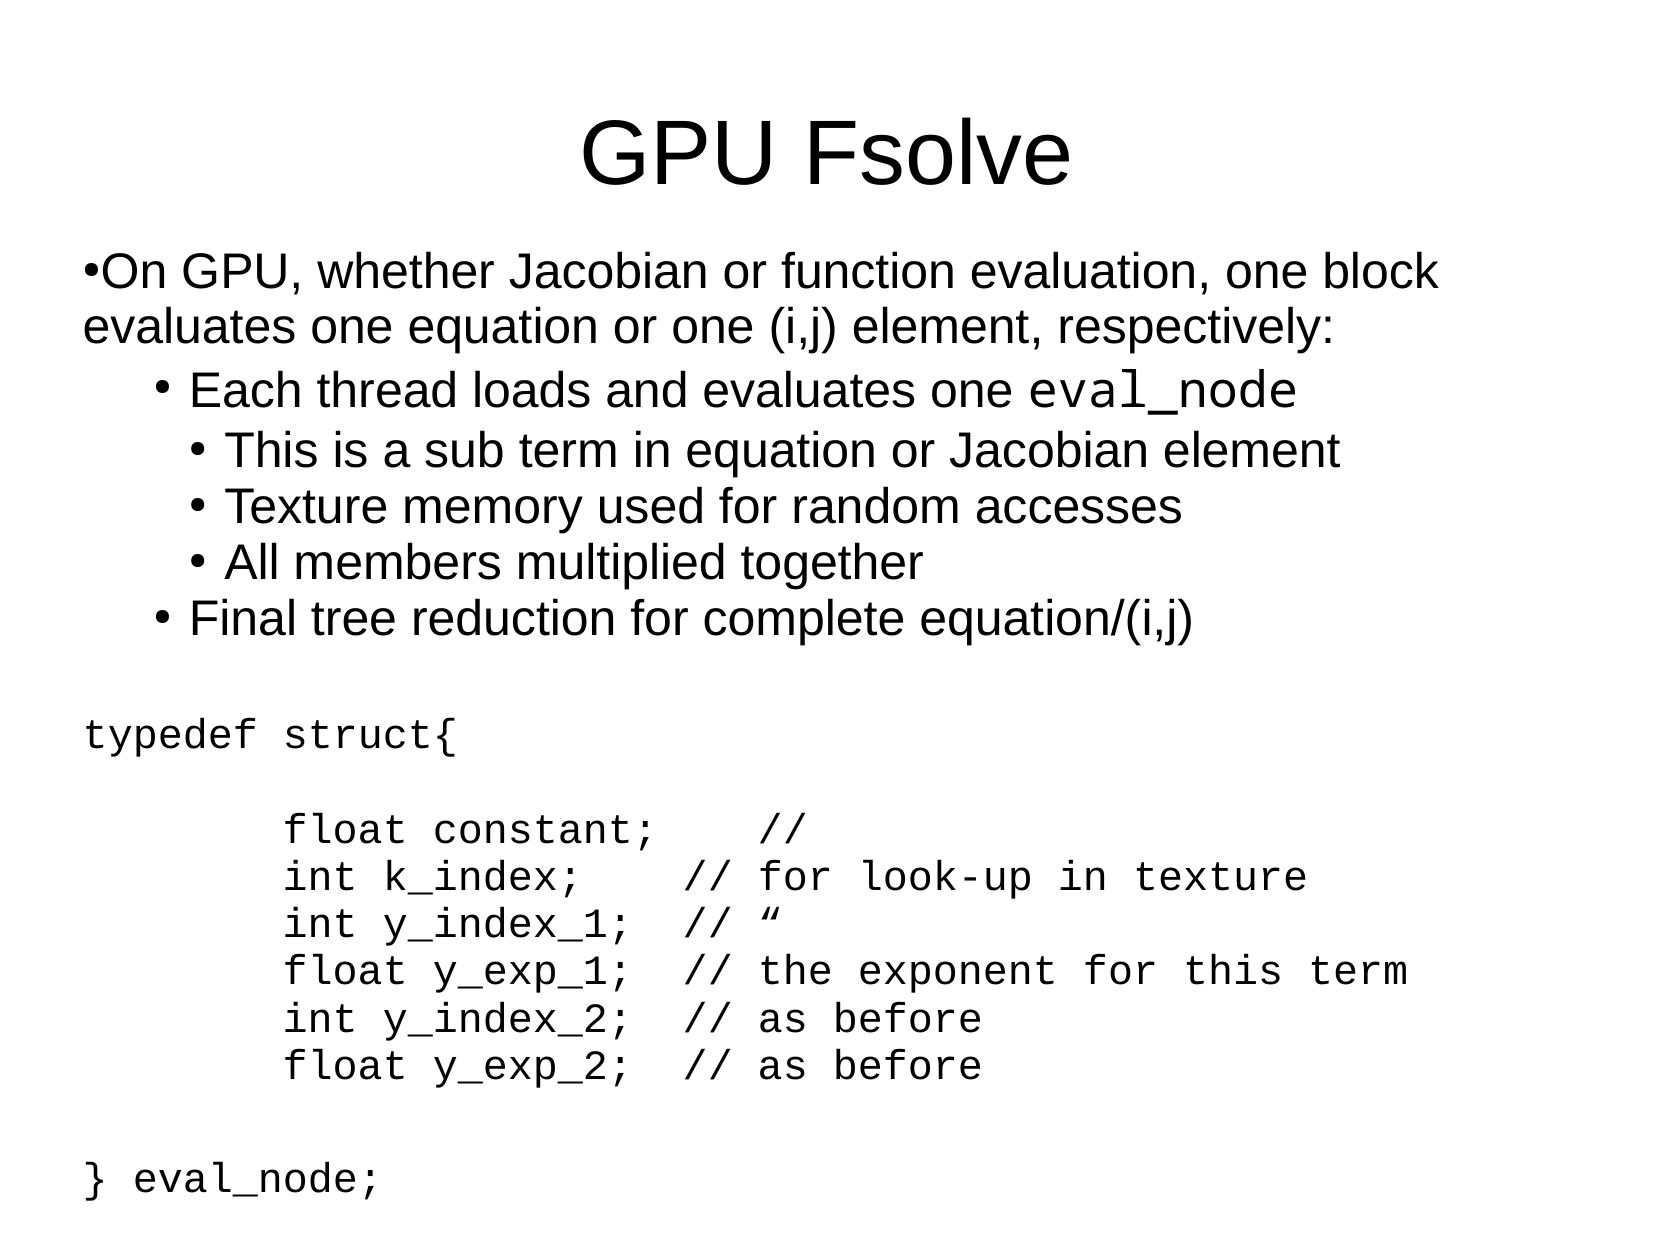

# GPU Fsolve
On GPU, whether Jacobian or function evaluation, one block evaluates one equation or one (i,j) element, respectively:
Each thread loads and evaluates one eval_node
This is a sub term in equation or Jacobian element
Texture memory used for random accesses
All members multiplied together
Final tree reduction for complete equation/(i,j)
typedef struct{
 float constant; 	//
 int k_index;		// for look-up in texture
 int y_index_1;	// “
 float y_exp_1;	// the exponent for this term
 int y_index_2;	// as before
 float y_exp_2;	//	as before
} eval_node;